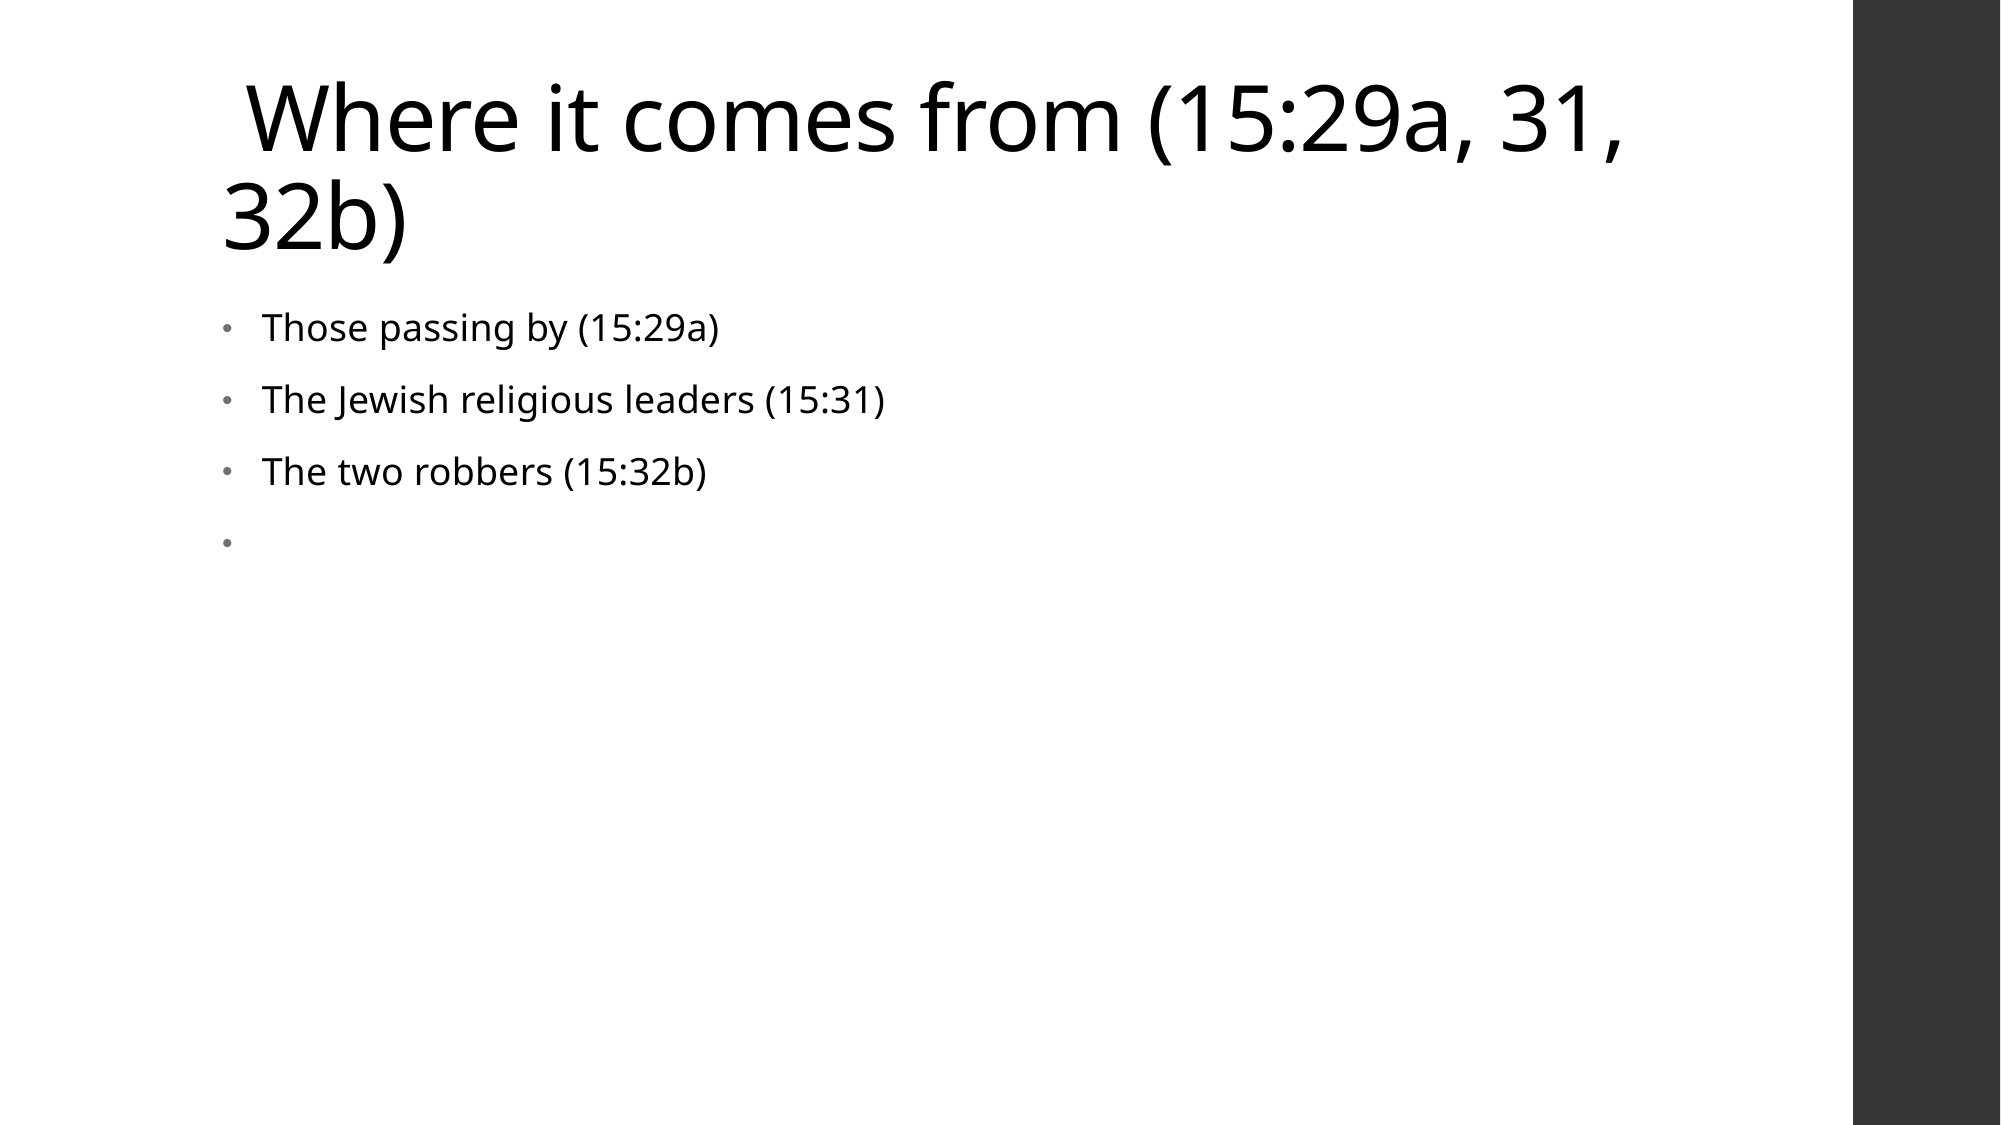

# Where it comes from (15:29a, 31, 32b)
 Those passing by (15:29a)
 The Jewish religious leaders (15:31)
 The two robbers (15:32b)